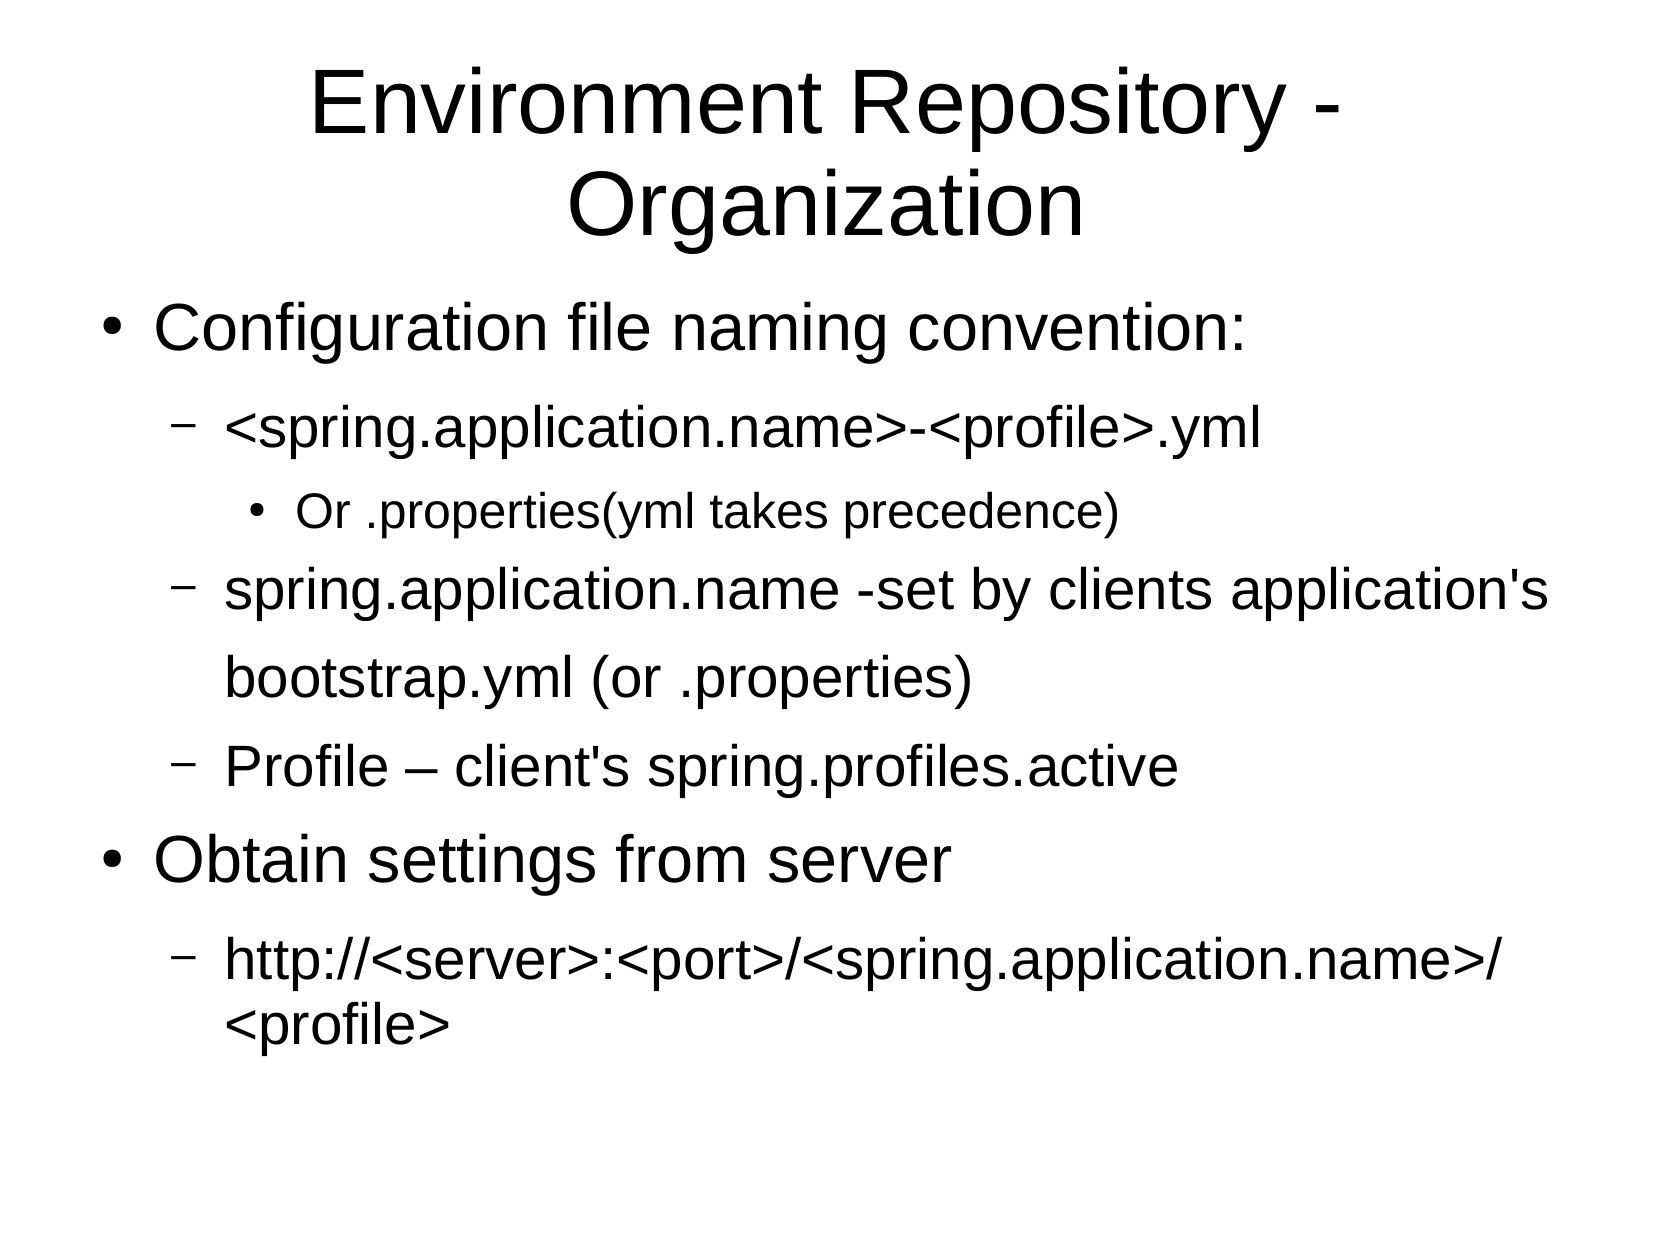

# Environment Repository - Organization
Configuration file naming convention:
<spring.application.name>-<profile>.yml
Or .properties(yml takes precedence)
spring.application.name -set by clients application's
bootstrap.yml (or .properties)
Profile – client's spring.profiles.active
Obtain settings from server
http://<server>:<port>/<spring.application.name>/<profile>